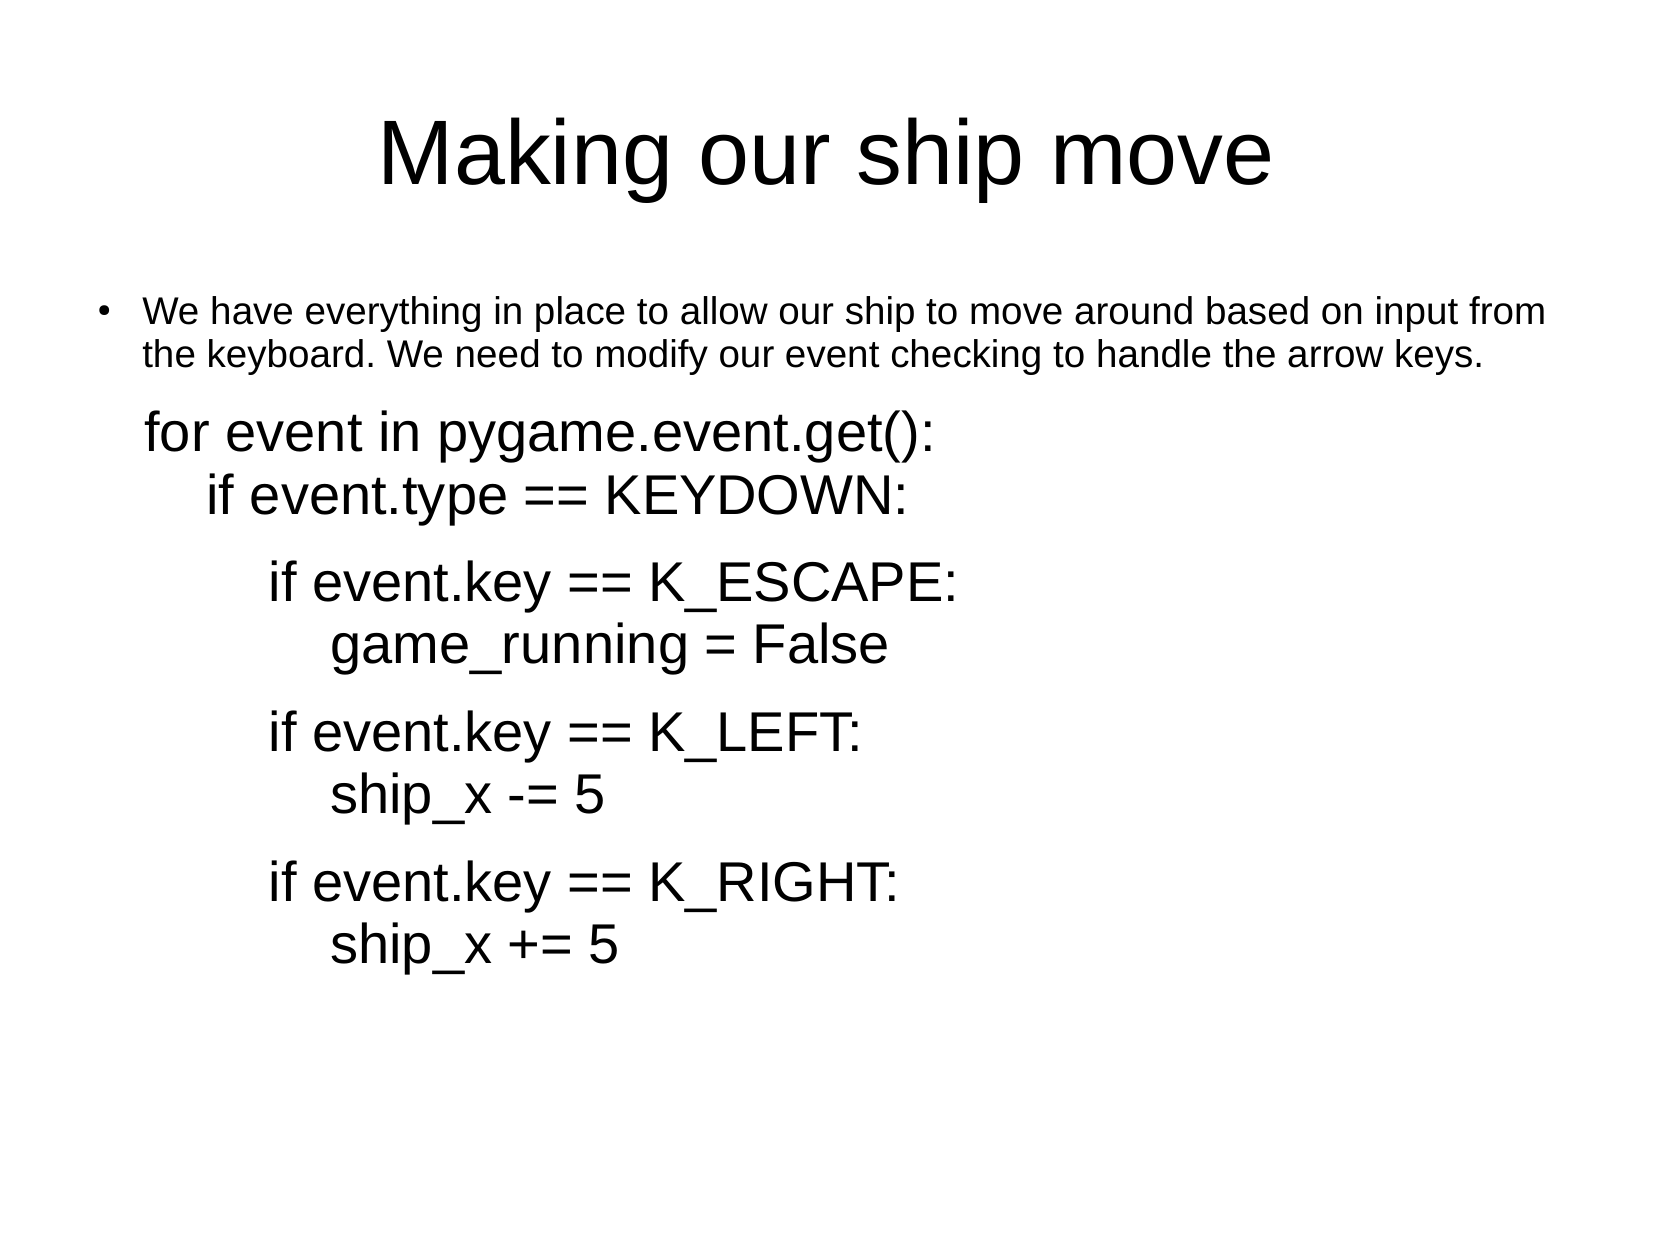

# Making our ship move
We have everything in place to allow our ship to move around based on input from the keyboard. We need to modify our event checking to handle the arrow keys.
 for event in pygame.event.get():
 if event.type == KEYDOWN:
 if event.key == K_ESCAPE:
 game_running = False
 if event.key == K_LEFT:
 ship_x -= 5
 if event.key == K_RIGHT:
 ship_x += 5